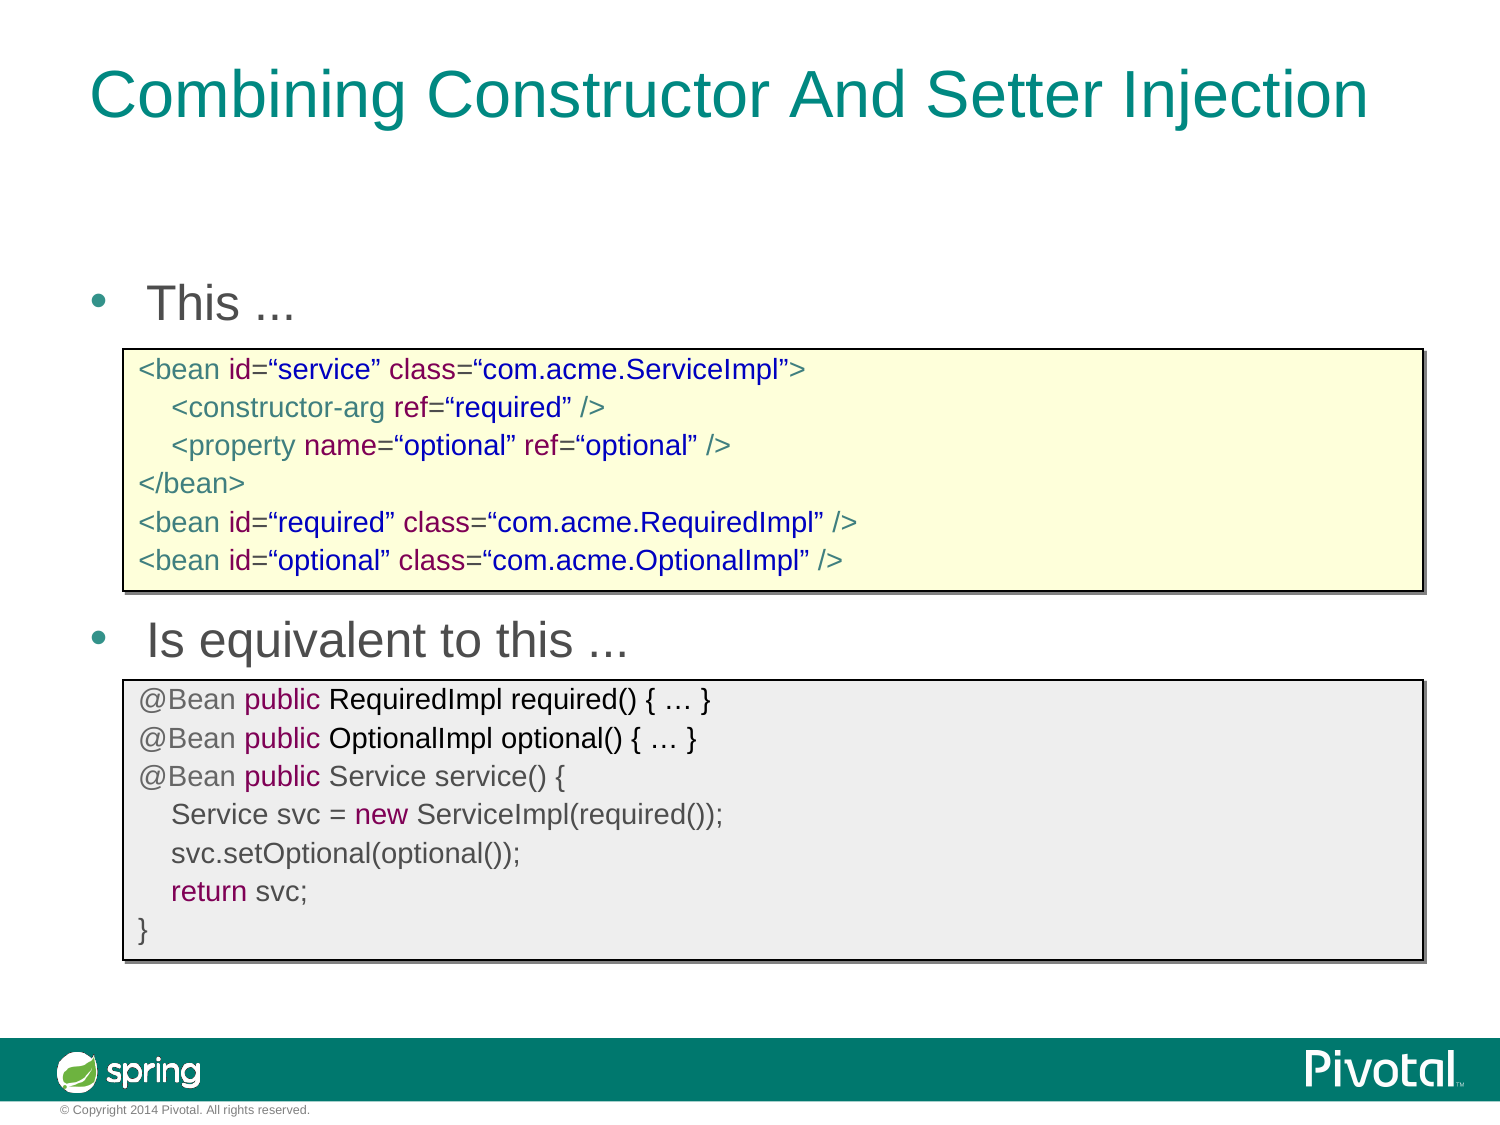

# Combining Constructor And Setter Injection
This ...
Is equivalent to this ...
<bean id=“service” class=“com.acme.ServiceImpl”>
 <constructor-arg ref=“required” />
 <property name=“optional” ref=“optional” />
</bean>
<bean id=“required” class=“com.acme.RequiredImpl” />
<bean id=“optional” class=“com.acme.OptionalImpl” />
@Bean public RequiredImpl required() { … }
@Bean public OptionalImpl optional() { … }
@Bean public Service service() {
 Service svc = new ServiceImpl(required());
 svc.setOptional(optional());
 return svc;
}